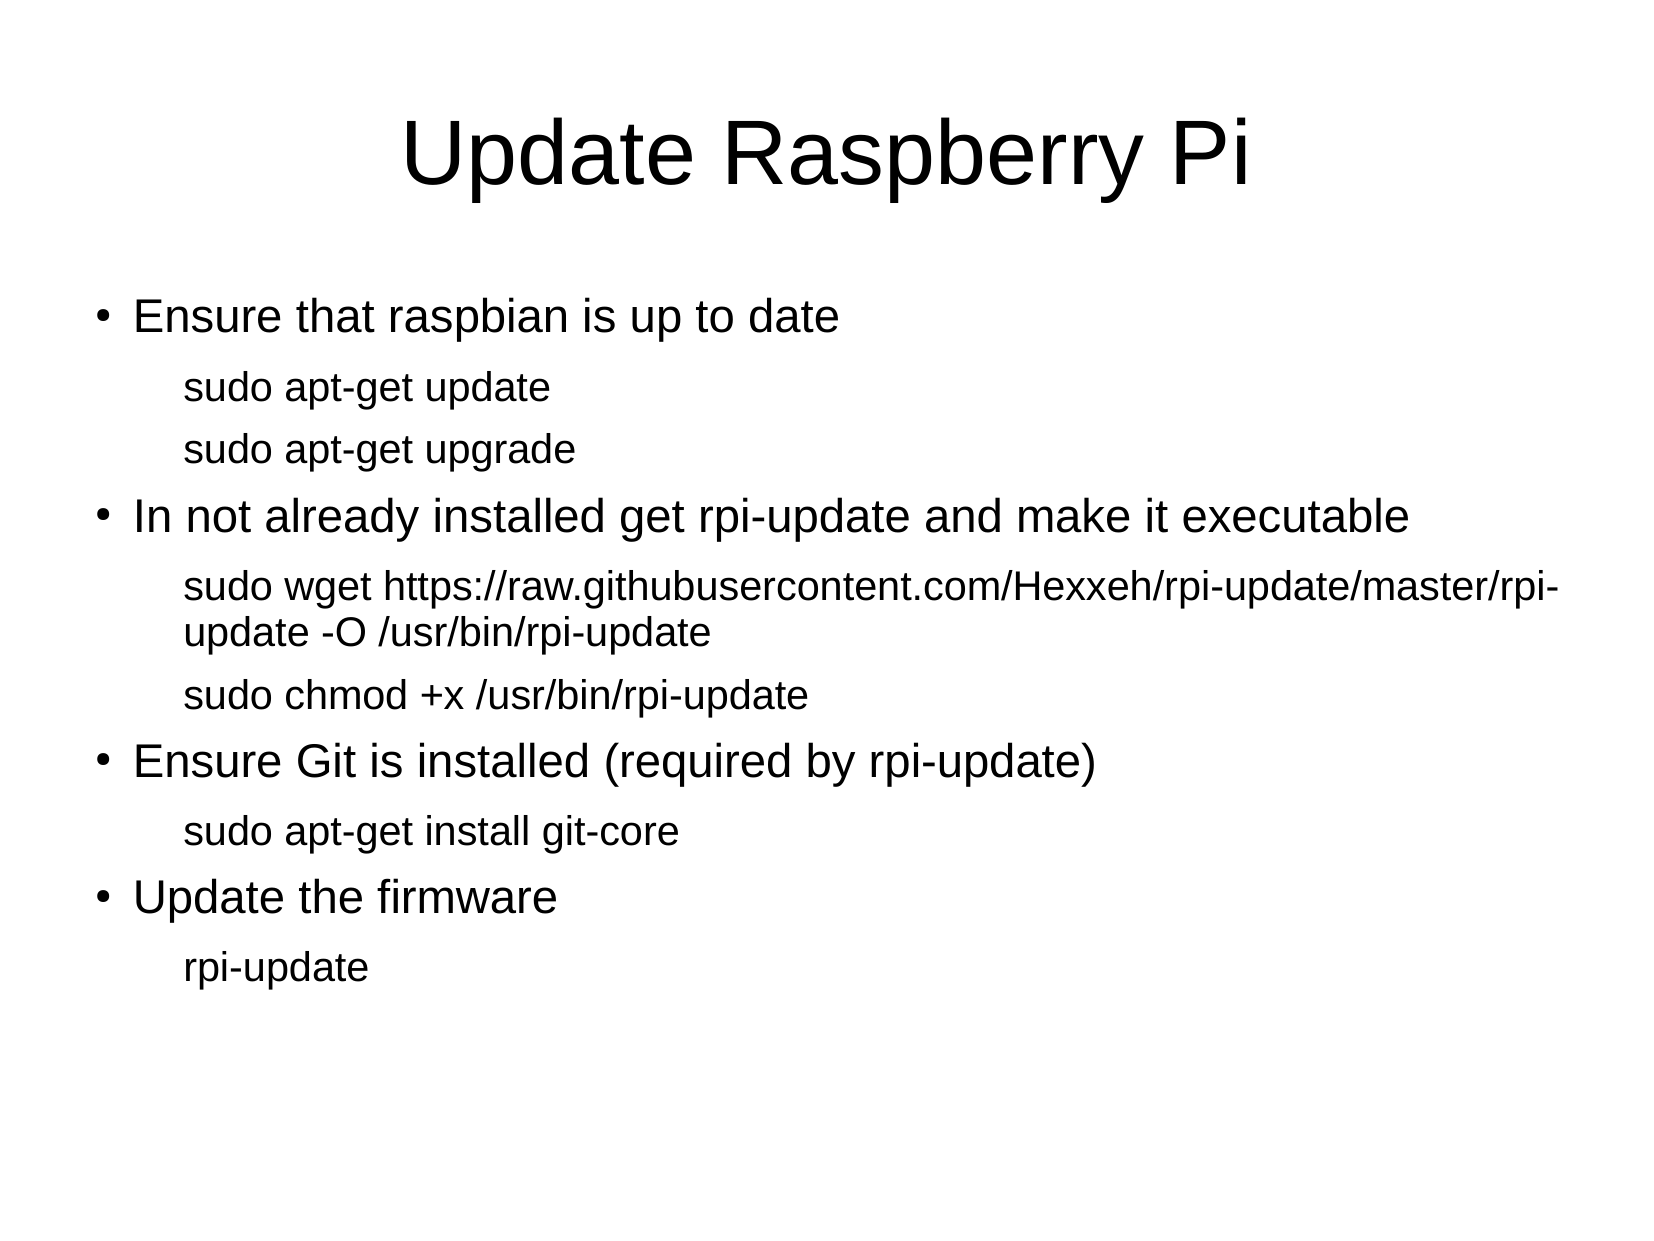

# Update Raspberry Pi
Ensure that raspbian is up to date
sudo apt-get update
sudo apt-get upgrade
In not already installed get rpi-update and make it executable
sudo wget https://raw.githubusercontent.com/Hexxeh/rpi-update/master/rpi-update -O /usr/bin/rpi-update
sudo chmod +x /usr/bin/rpi-update
Ensure Git is installed (required by rpi-update)
sudo apt-get install git-core
Update the firmware
rpi-update